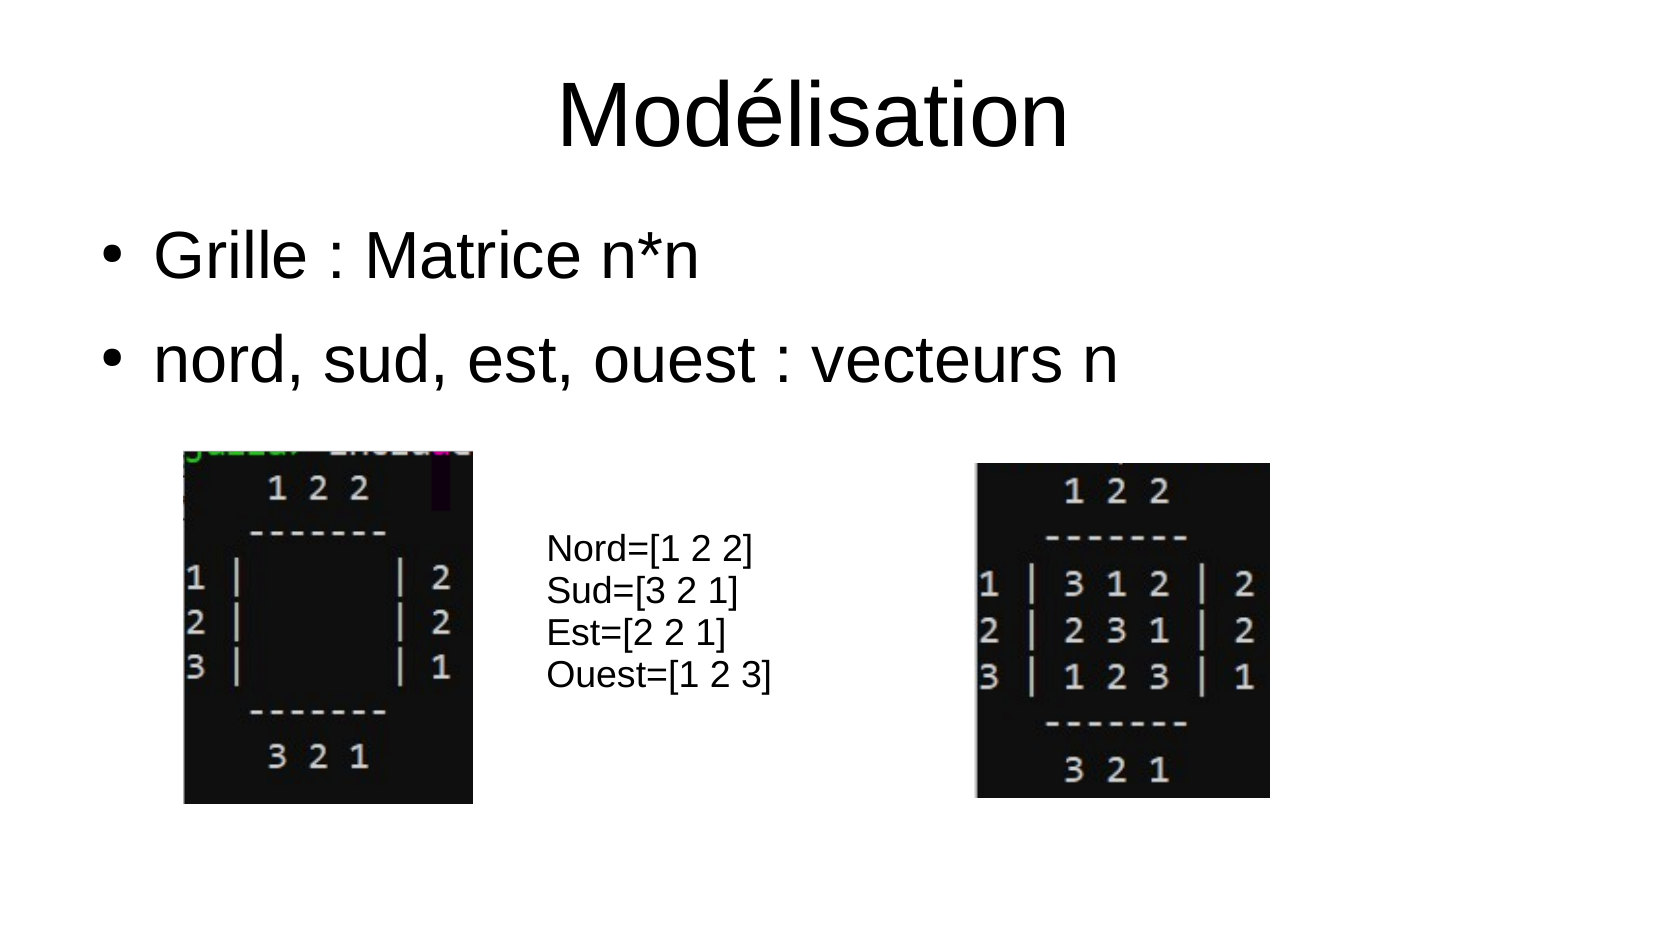

# Modélisation
Grille : Matrice n*n
nord, sud, est, ouest : vecteurs n
Nord=[1 2 2]
Sud=[3 2 1]
Est=[2 2 1]
Ouest=[1 2 3]